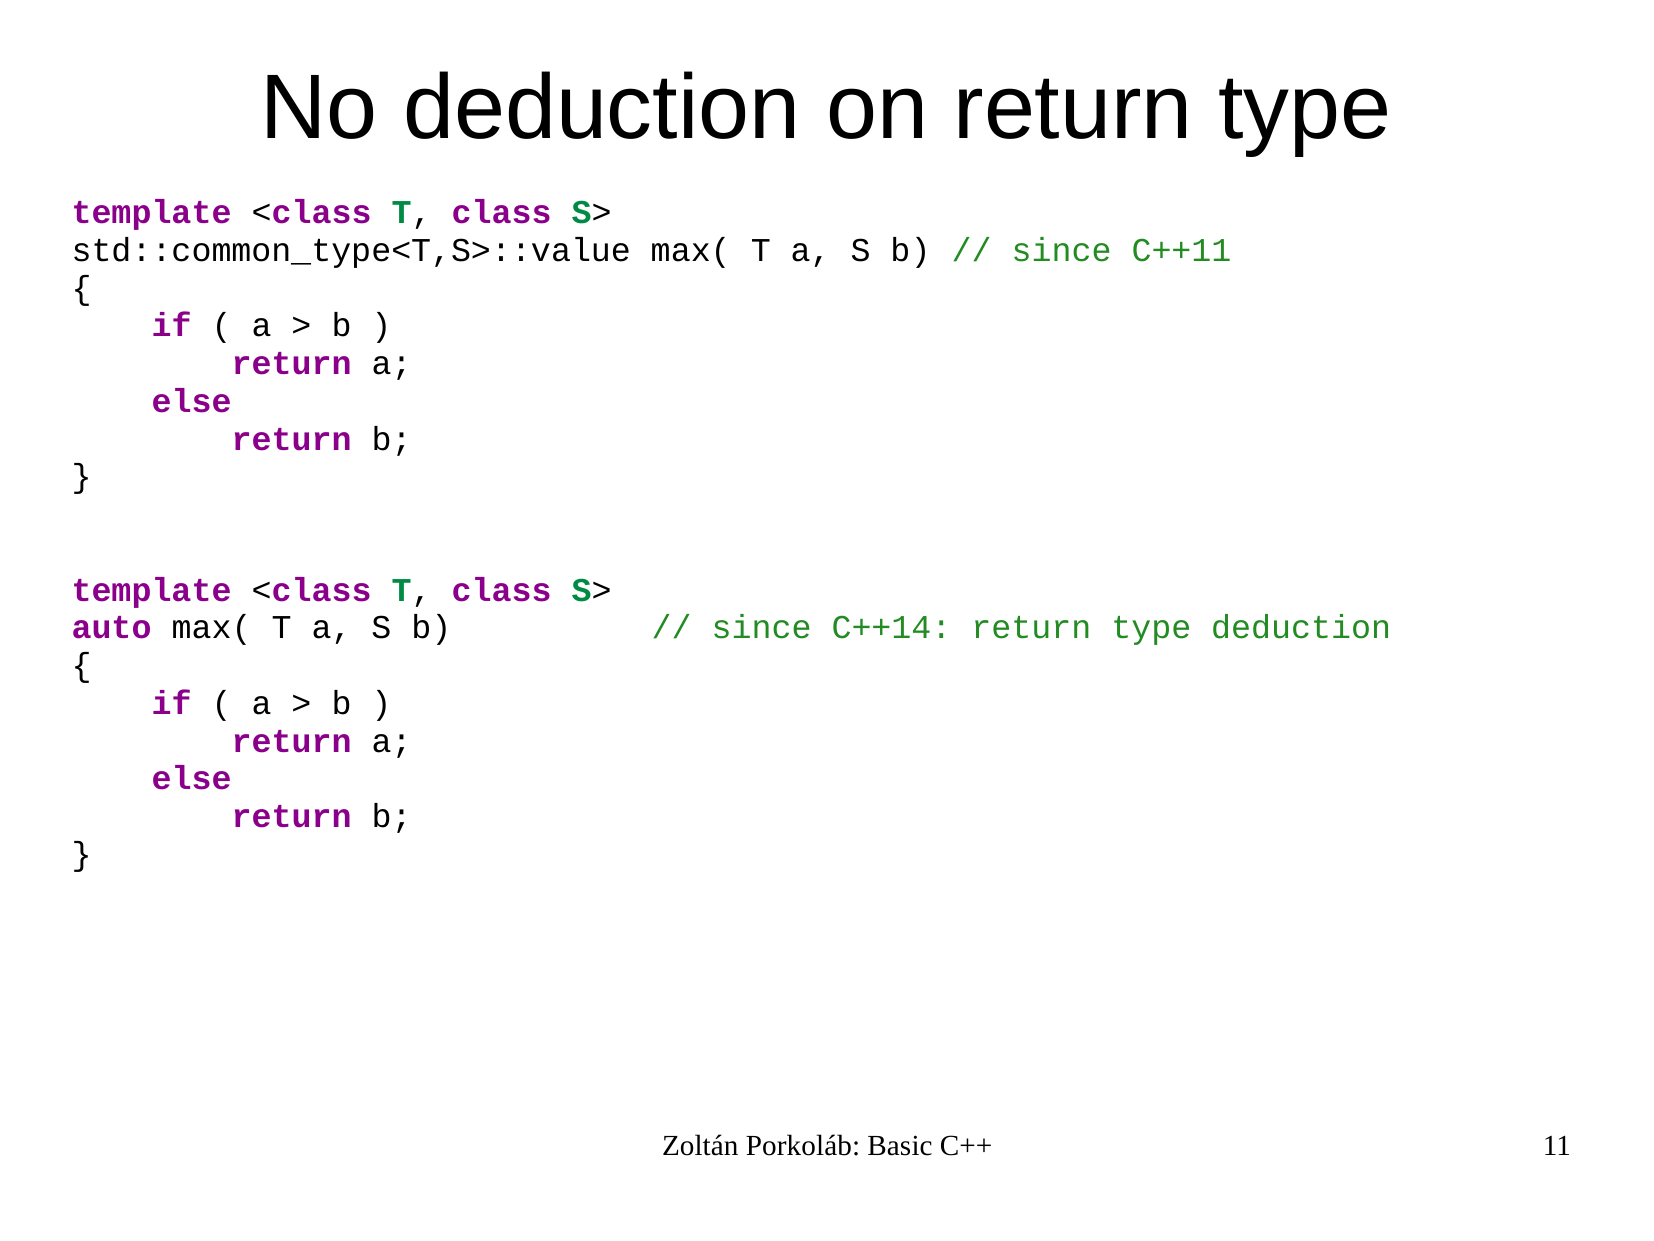

# No deduction on return type
template <class T, class S>
std::common_type<T,S>::value max( T a, S b) // since C++11
{
 if ( a > b )
 return a;
 else
 return b;
}
template <class T, class S>
auto max( T a, S b) // since C++14: return type deduction
{
 if ( a > b )
 return a;
 else
 return b;
}
Zoltán Porkoláb: Basic C++
11